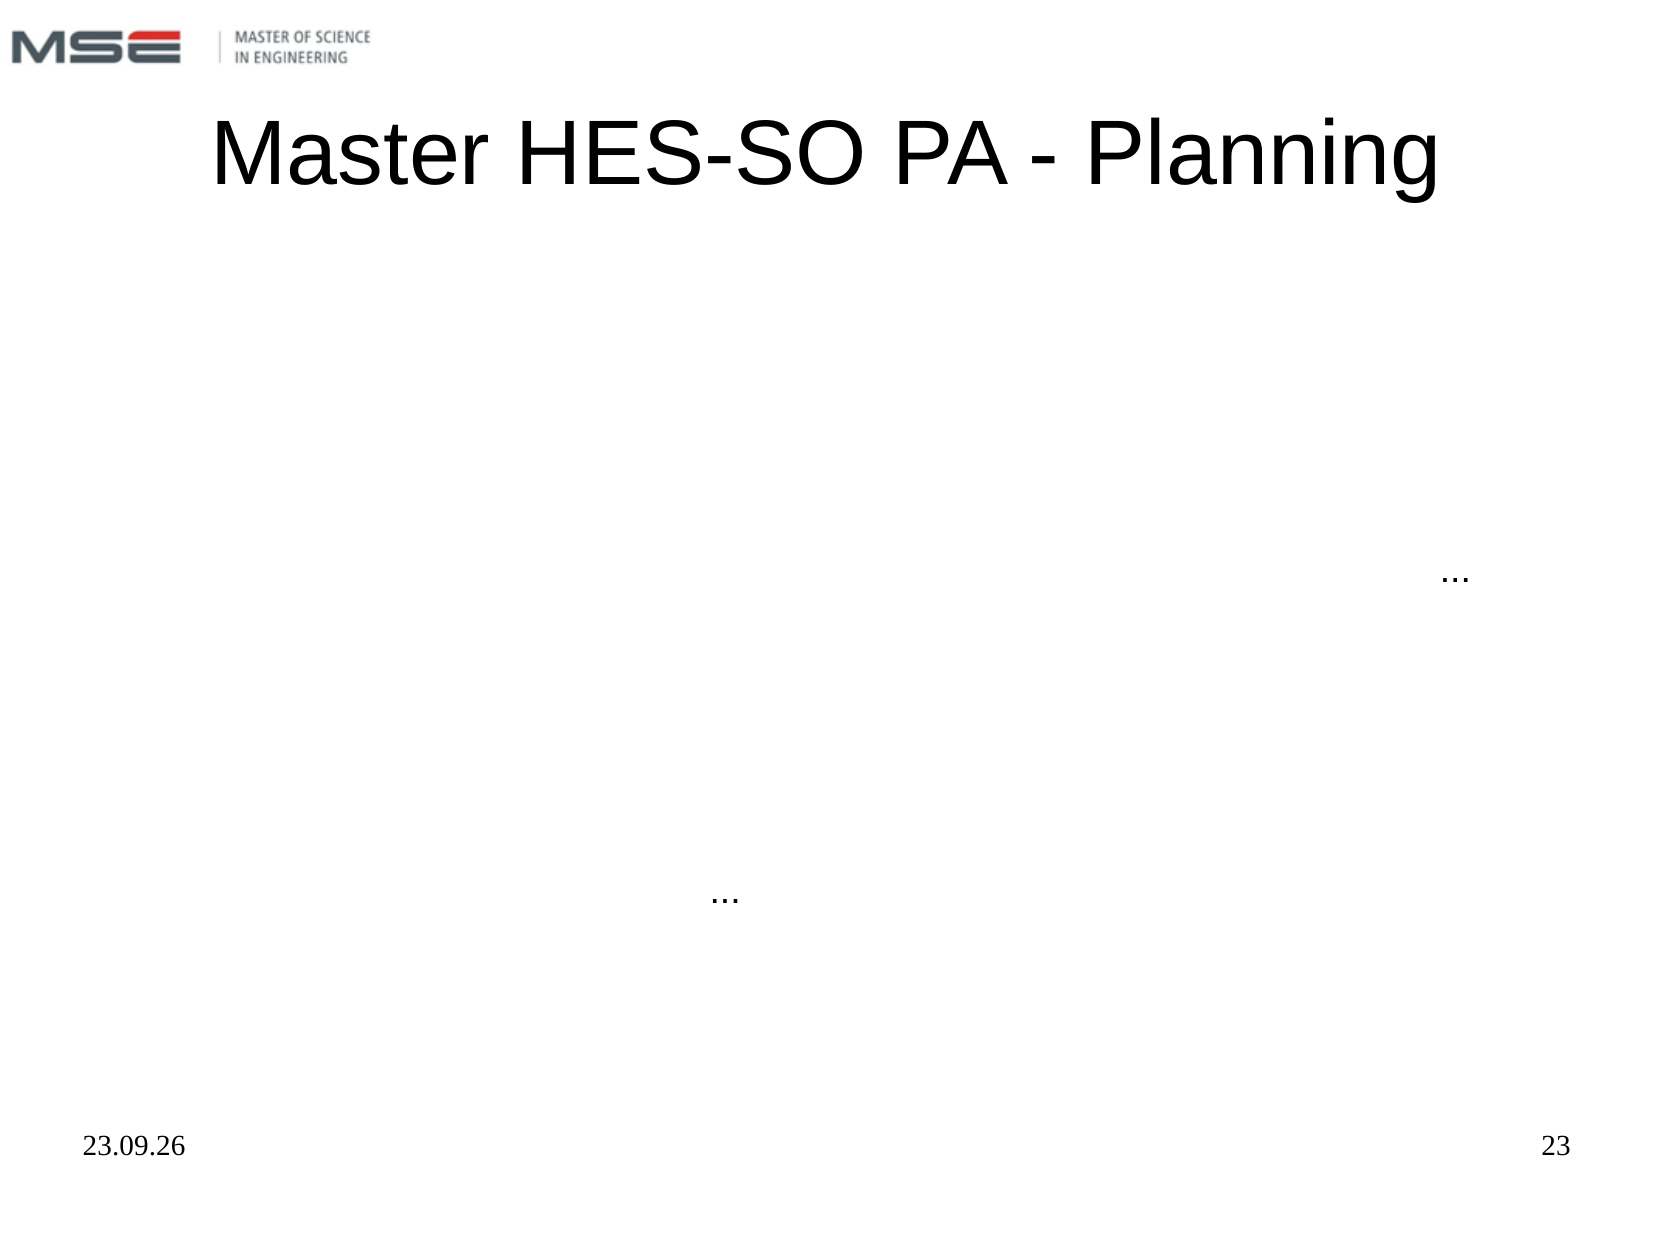

# Master HES-SO PA - Planning
...
...
23